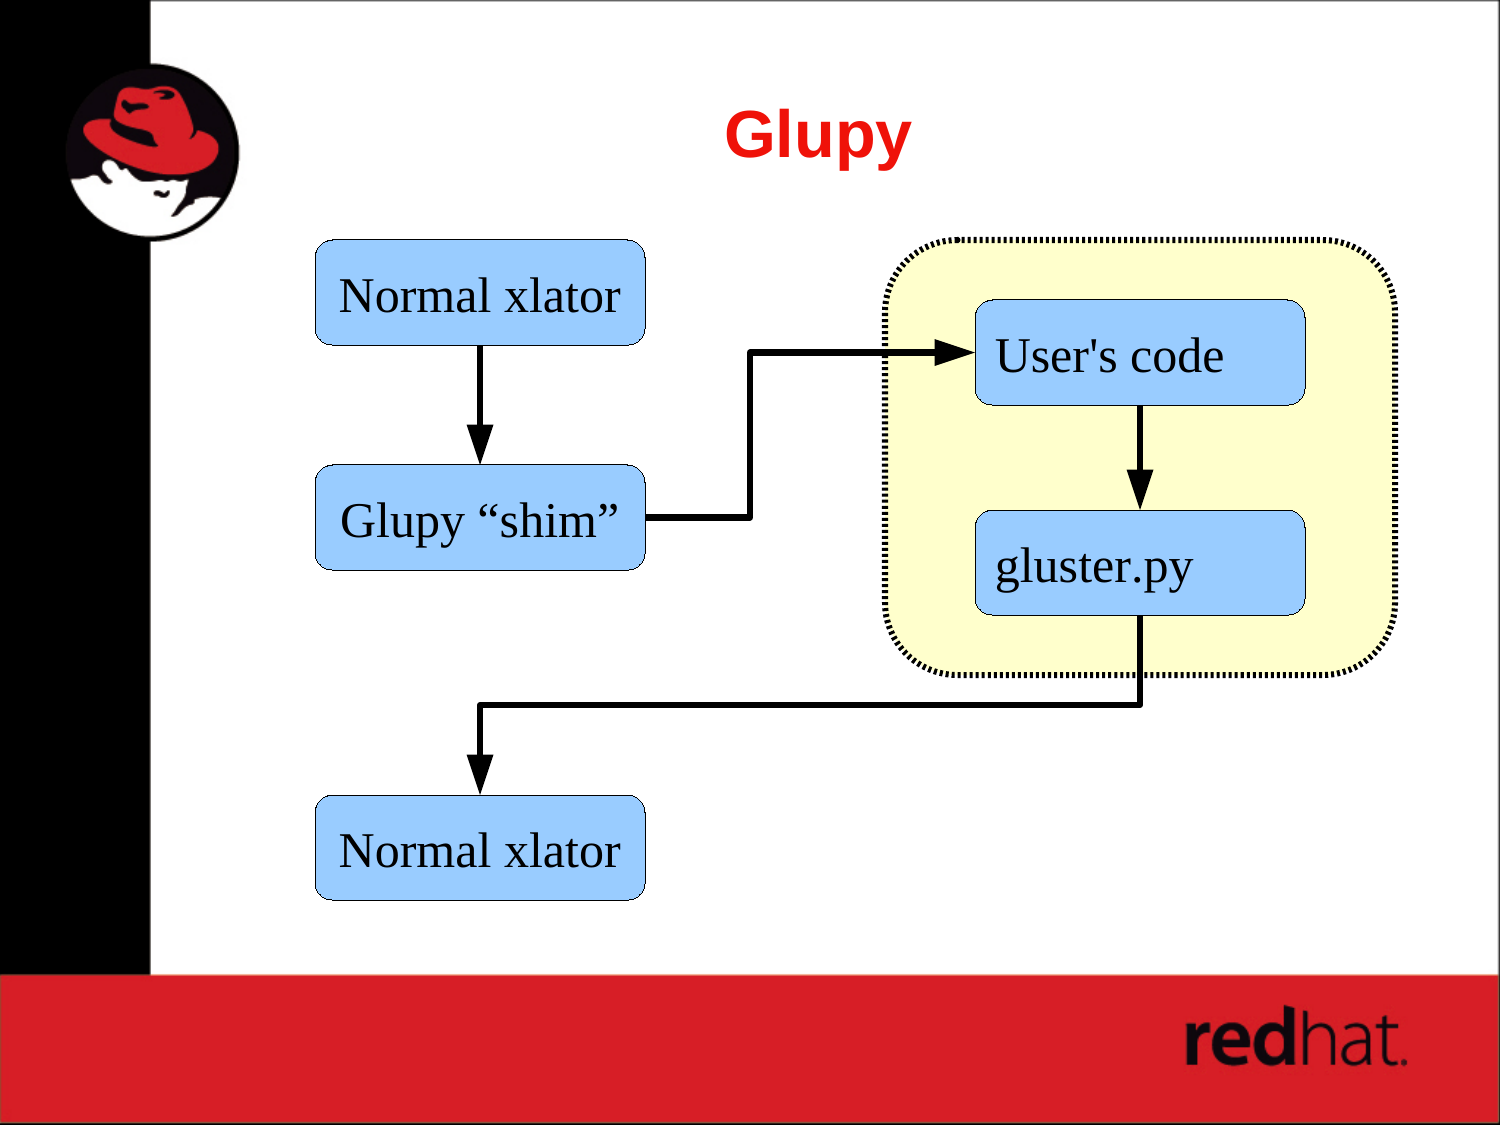

# Glupy
Normal xlator
User's code
Glupy “shim”
gluster.py
Normal xlator